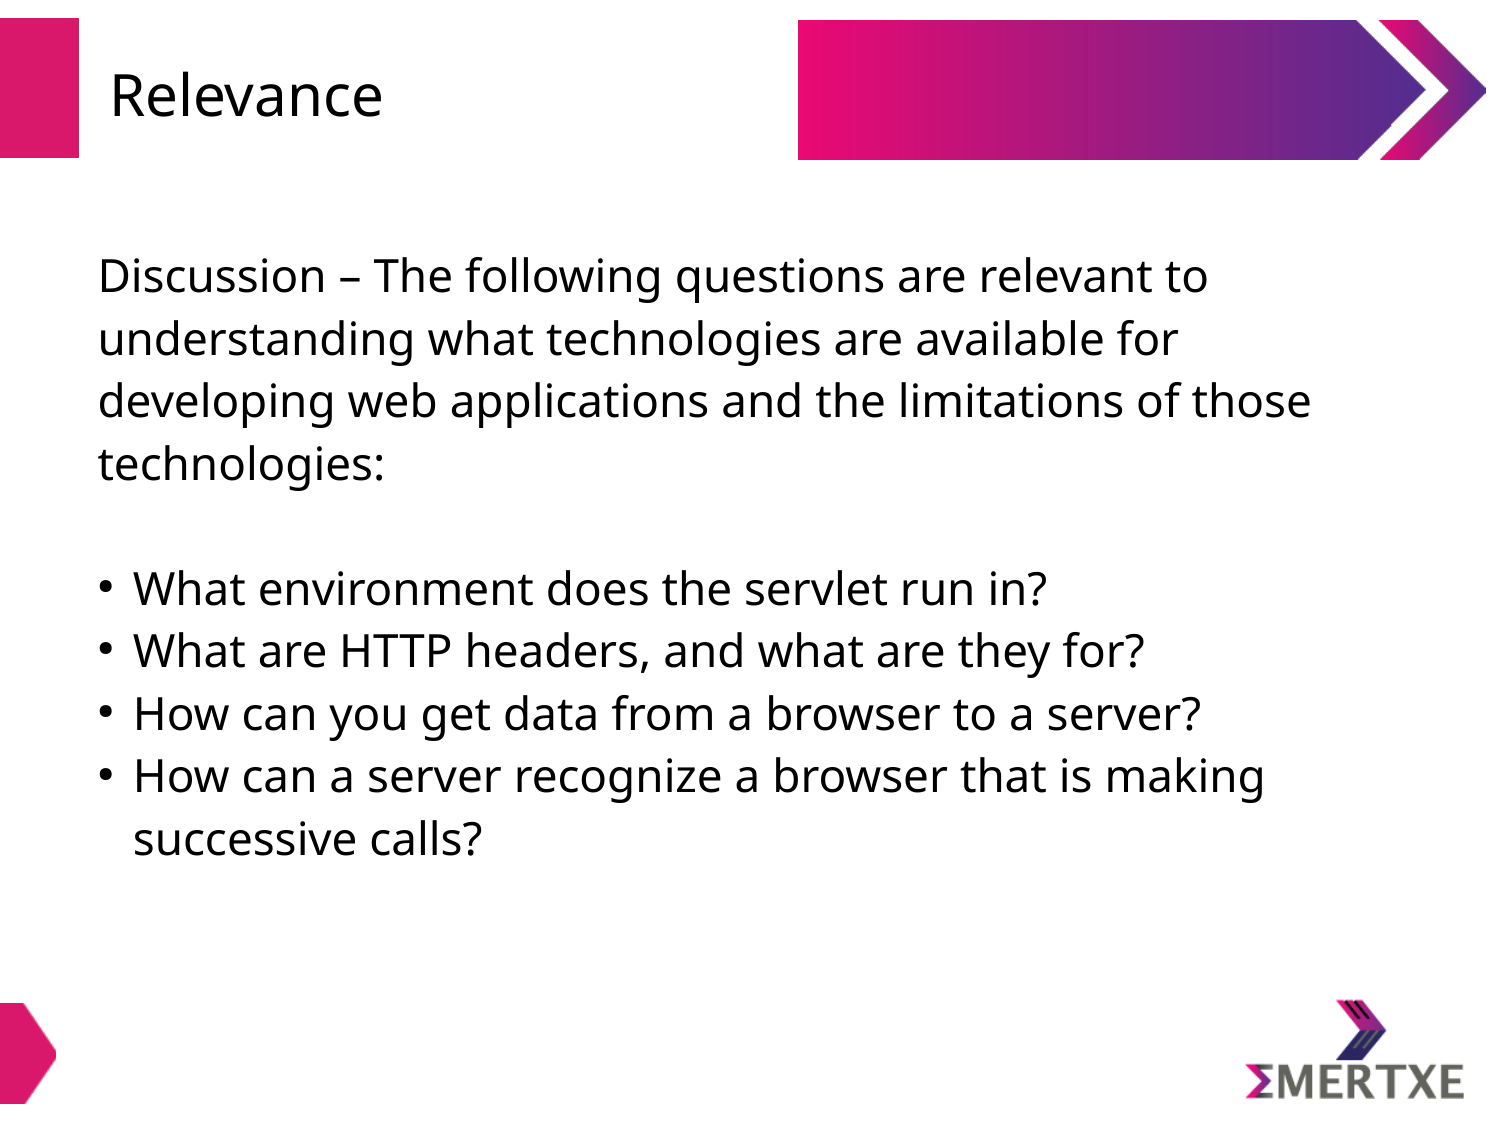

Relevance
Discussion – The following questions are relevant to understanding what technologies are available for developing web applications and the limitations of those technologies:
What environment does the servlet run in?
What are HTTP headers, and what are they for?
How can you get data from a browser to a server?
How can a server recognize a browser that is making successive calls?